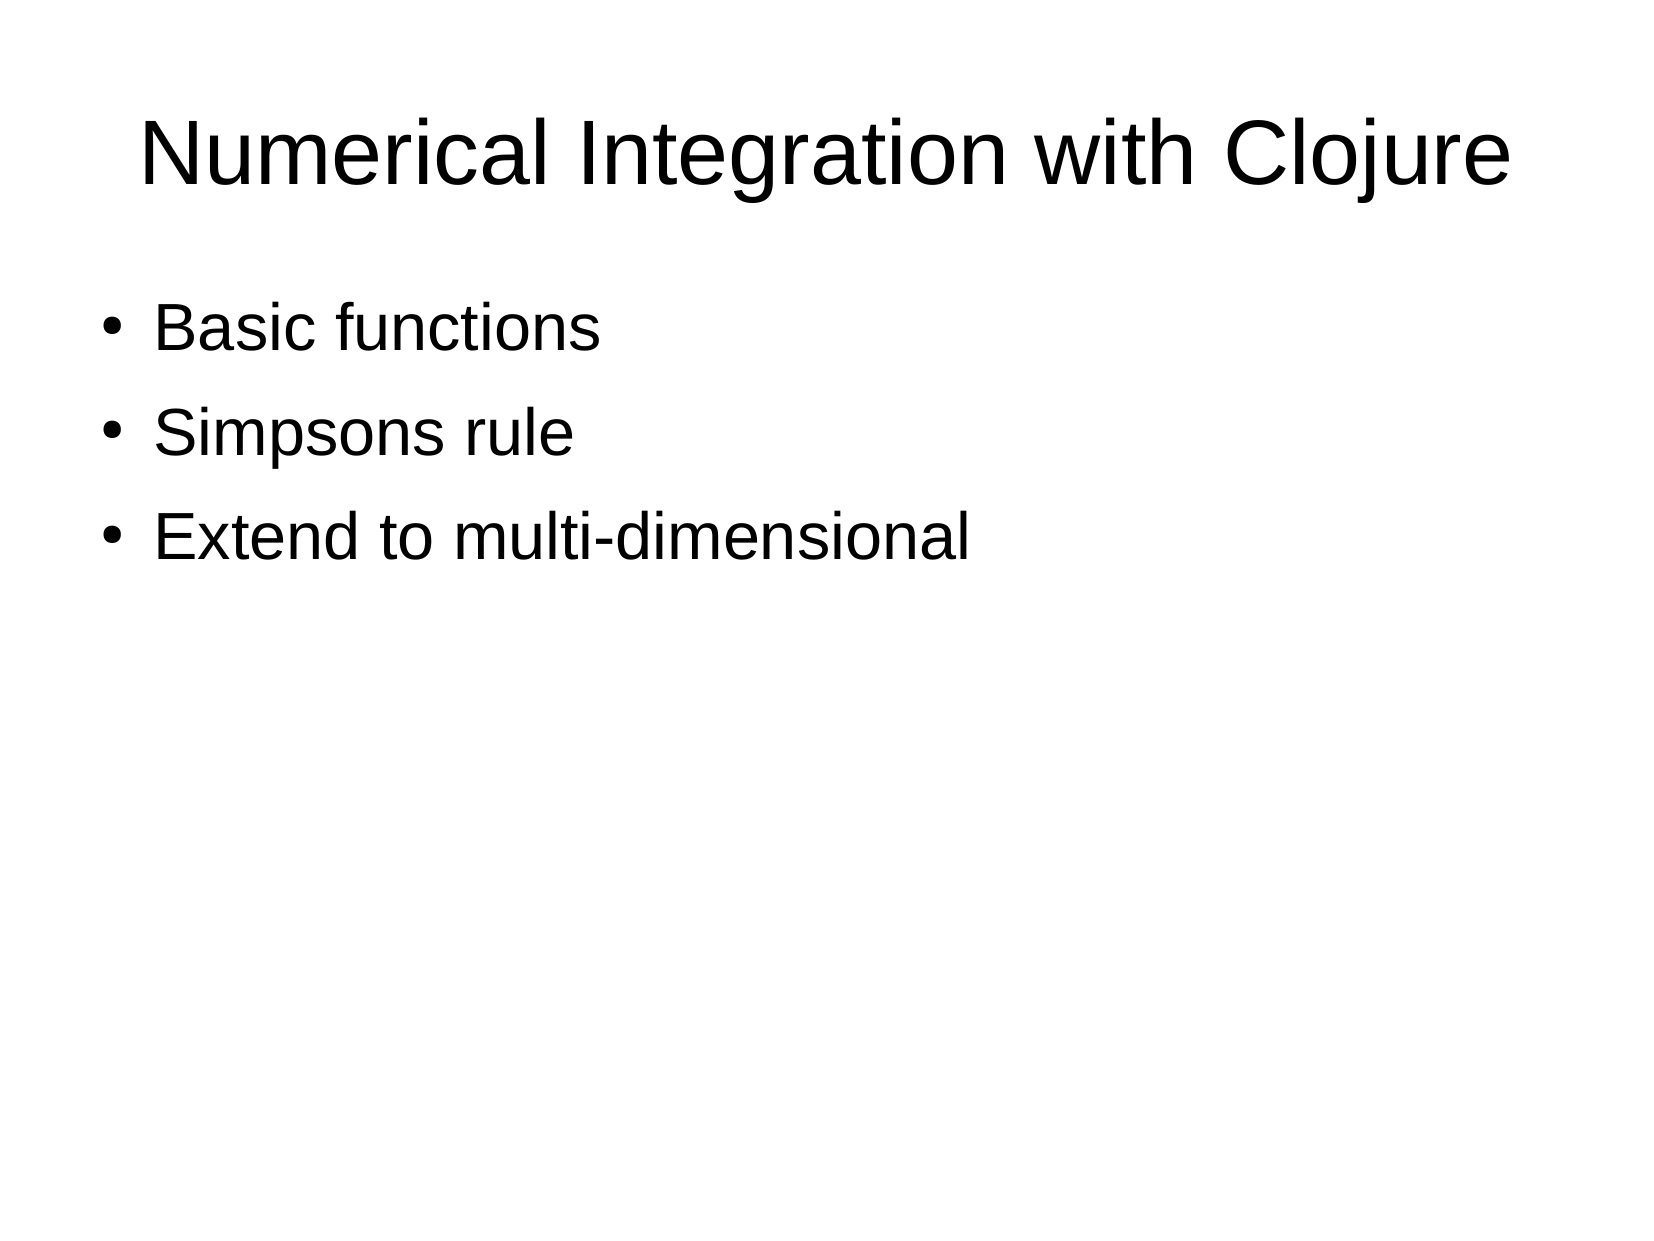

# Numerical Integration with Clojure
Basic functions
Simpsons rule
Extend to multi-dimensional